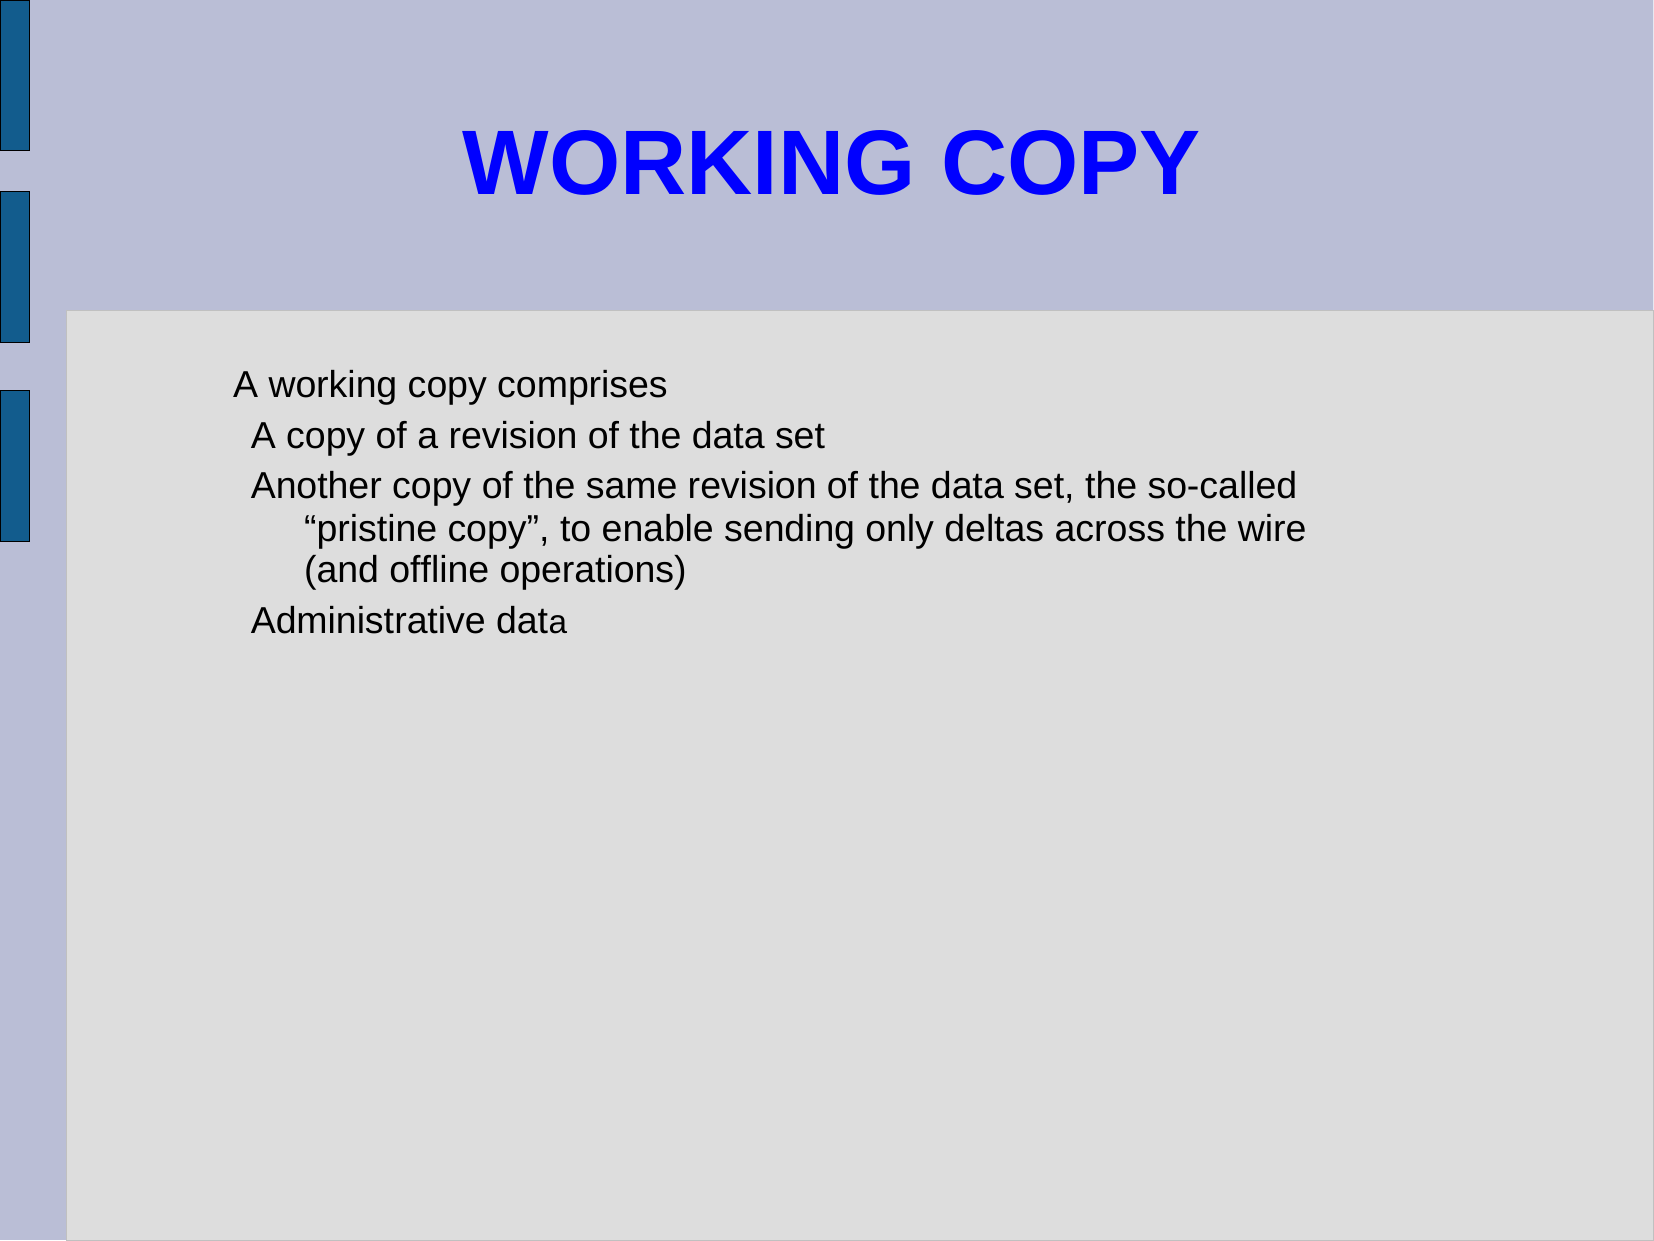

# WORKING COPY
A working copy comprises
A copy of a revision of the data set
Another copy of the same revision of the data set, the so-called “pristine copy”, to enable sending only deltas across the wire (and offline operations)
Administrative data